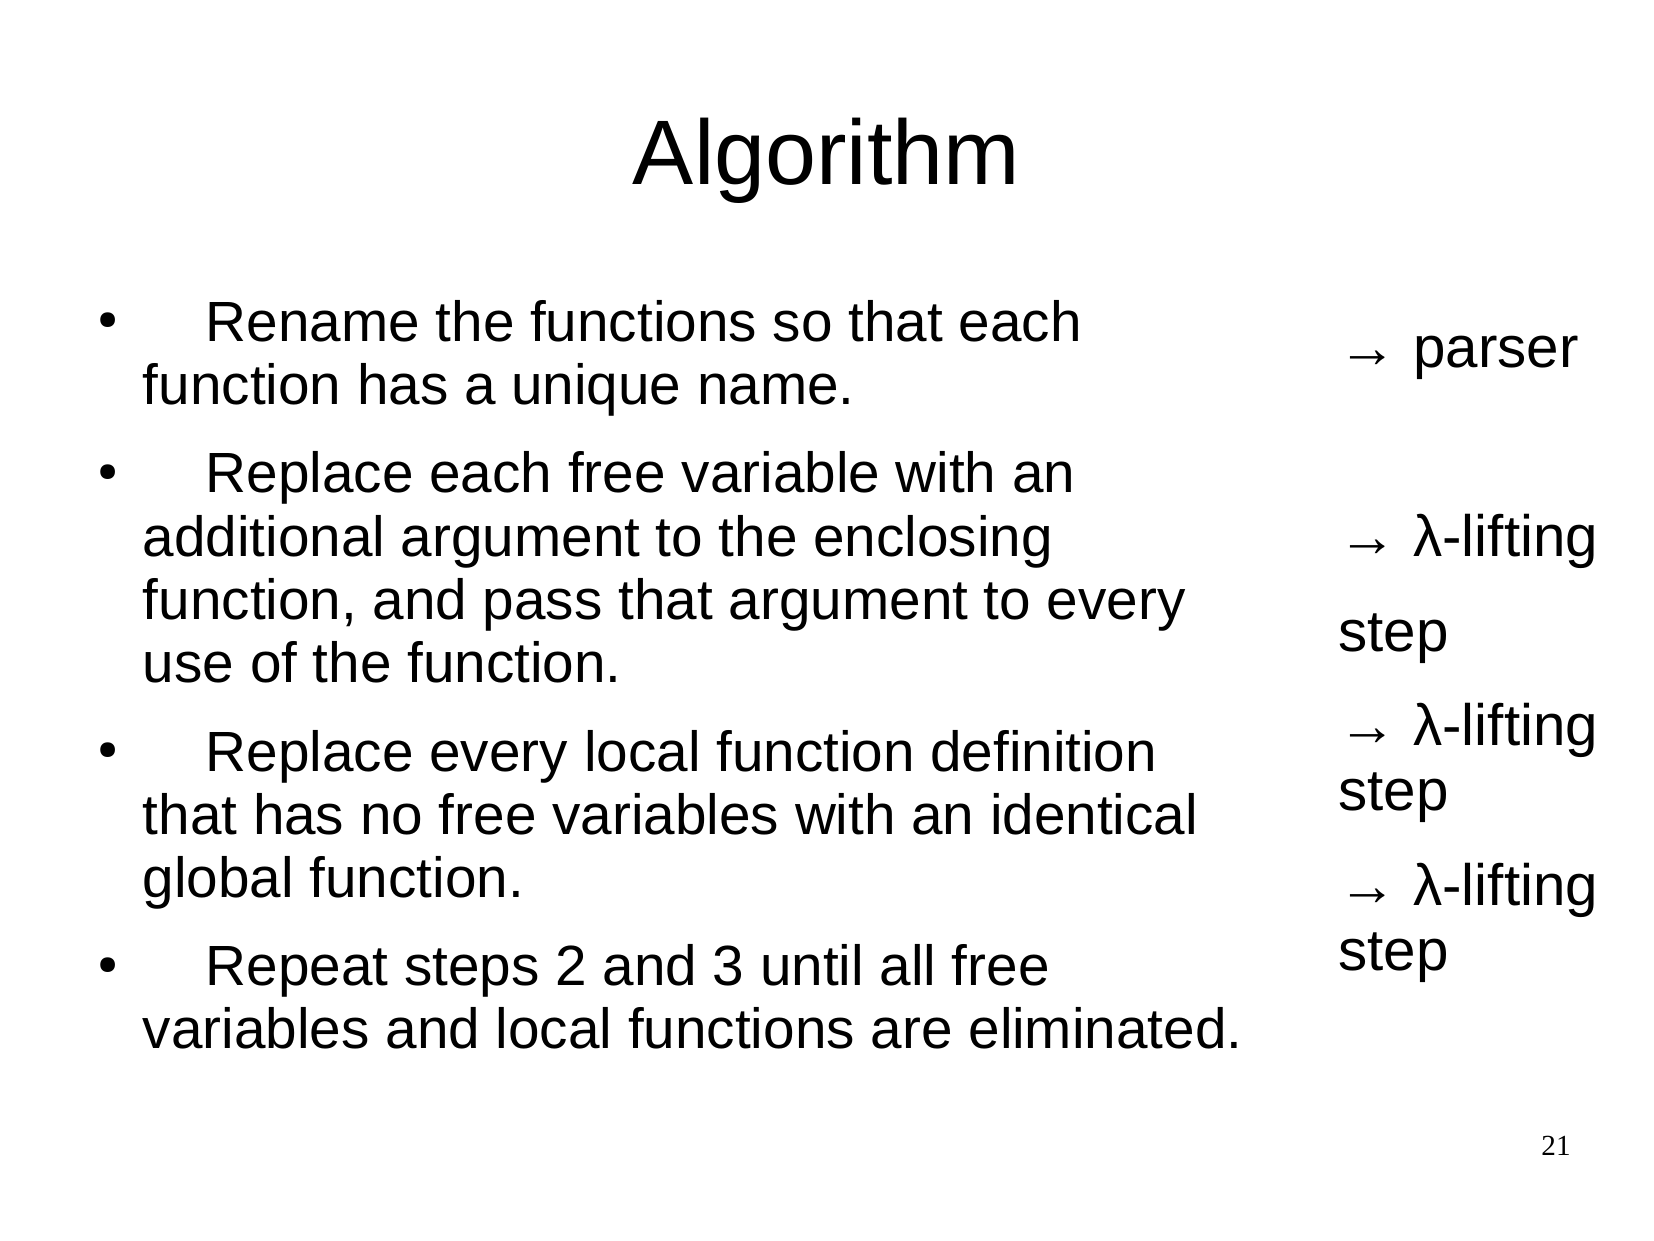

# Algorithm
 Rename the functions so that each function has a unique name.
 Replace each free variable with an additional argument to the enclosing function, and pass that argument to every use of the function.
 Replace every local function definition that has no free variables with an identical global function.
 Repeat steps 2 and 3 until all free variables and local functions are eliminated.
→ parser
→ λ-lifting
step
→ λ-lifting step
→ λ-lifting step
21